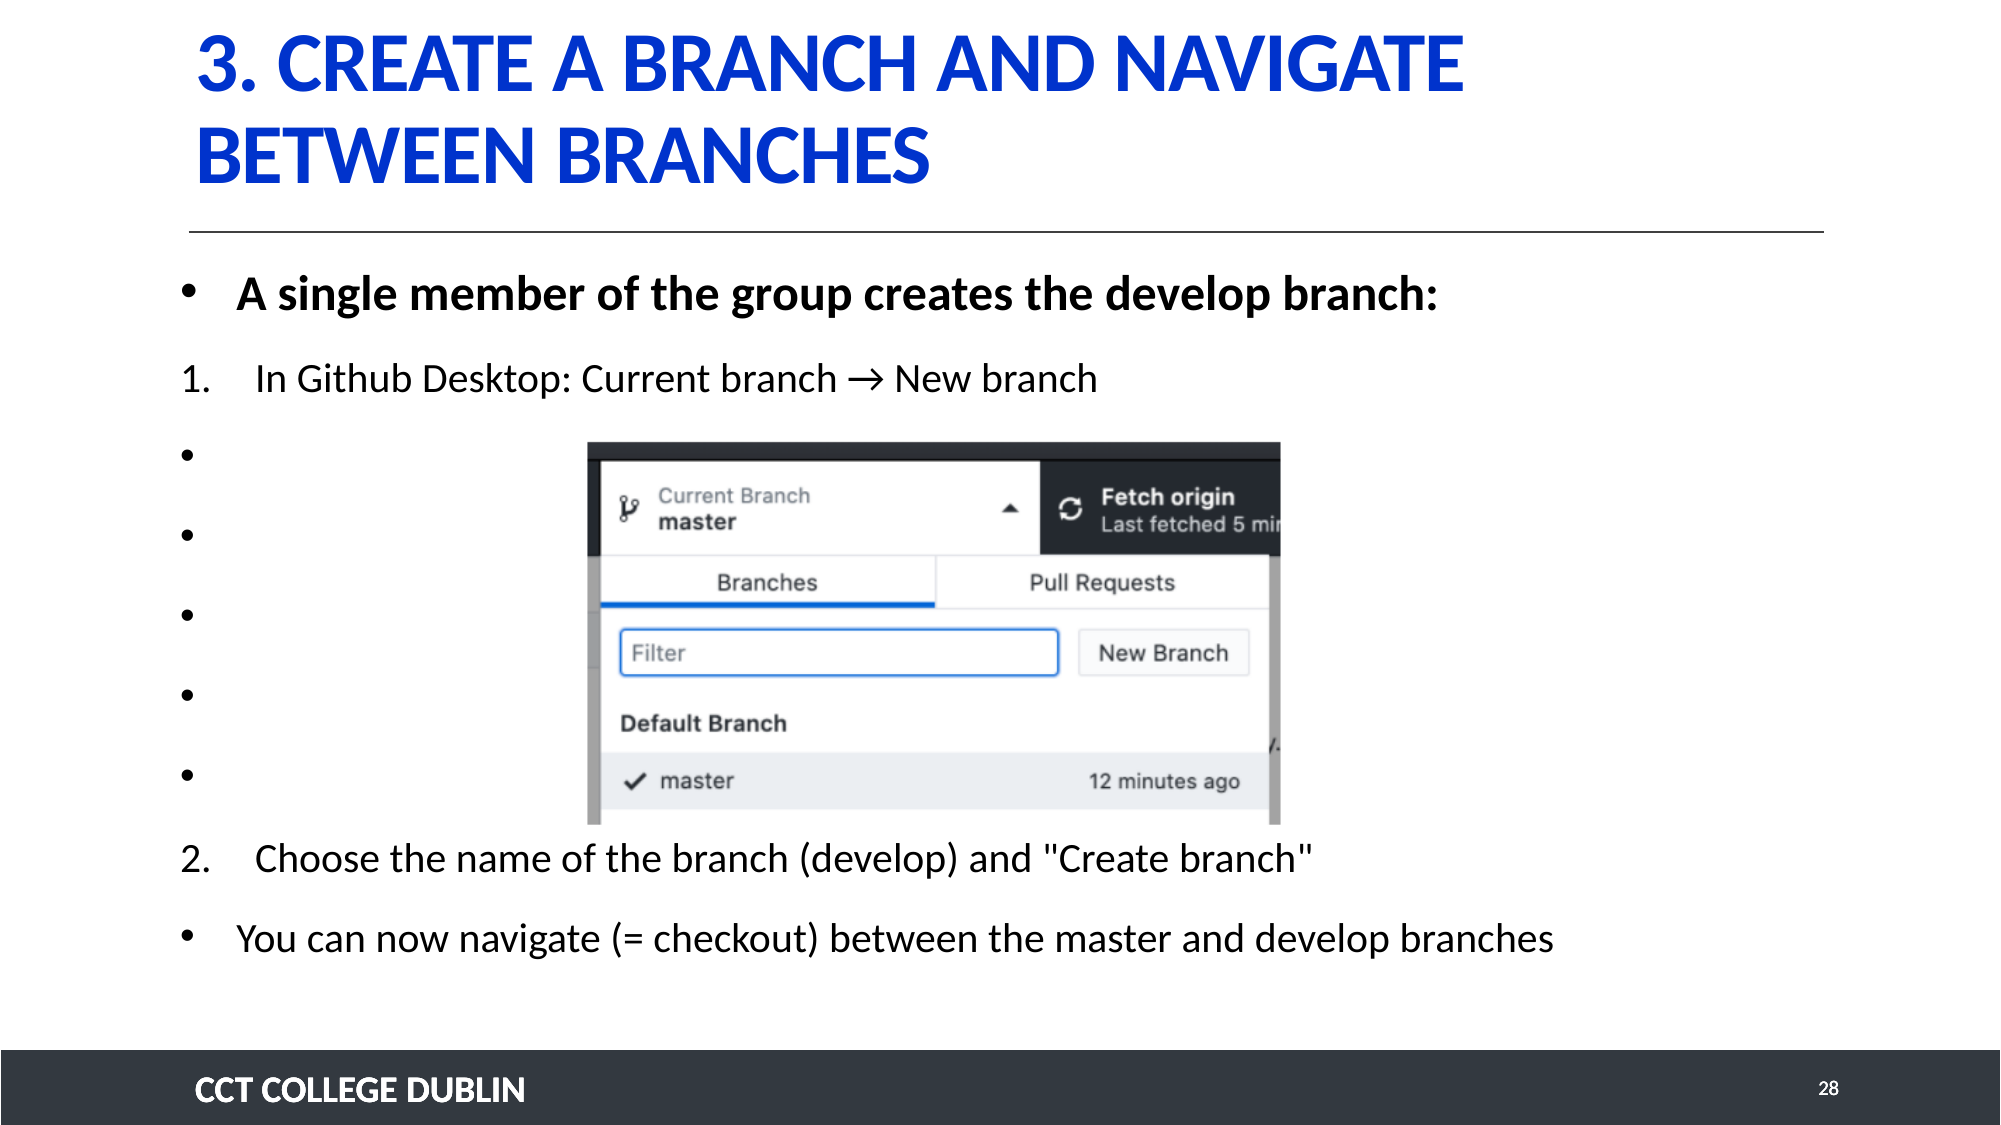

# 3. CREATE A BRANCH AND NAVIGATE BETWEEN BRANCHES
A single member of the group creates the develop branch:
In Github Desktop: Current branch → New branch
Choose the name of the branch (develop) and "Create branch"
You can now navigate (= checkout) between the master and develop branches
CCT COLLEGE DUBLIN
CCT COLLEGE DUBLIN
CCT COLLEGE DUBLIN
28
28